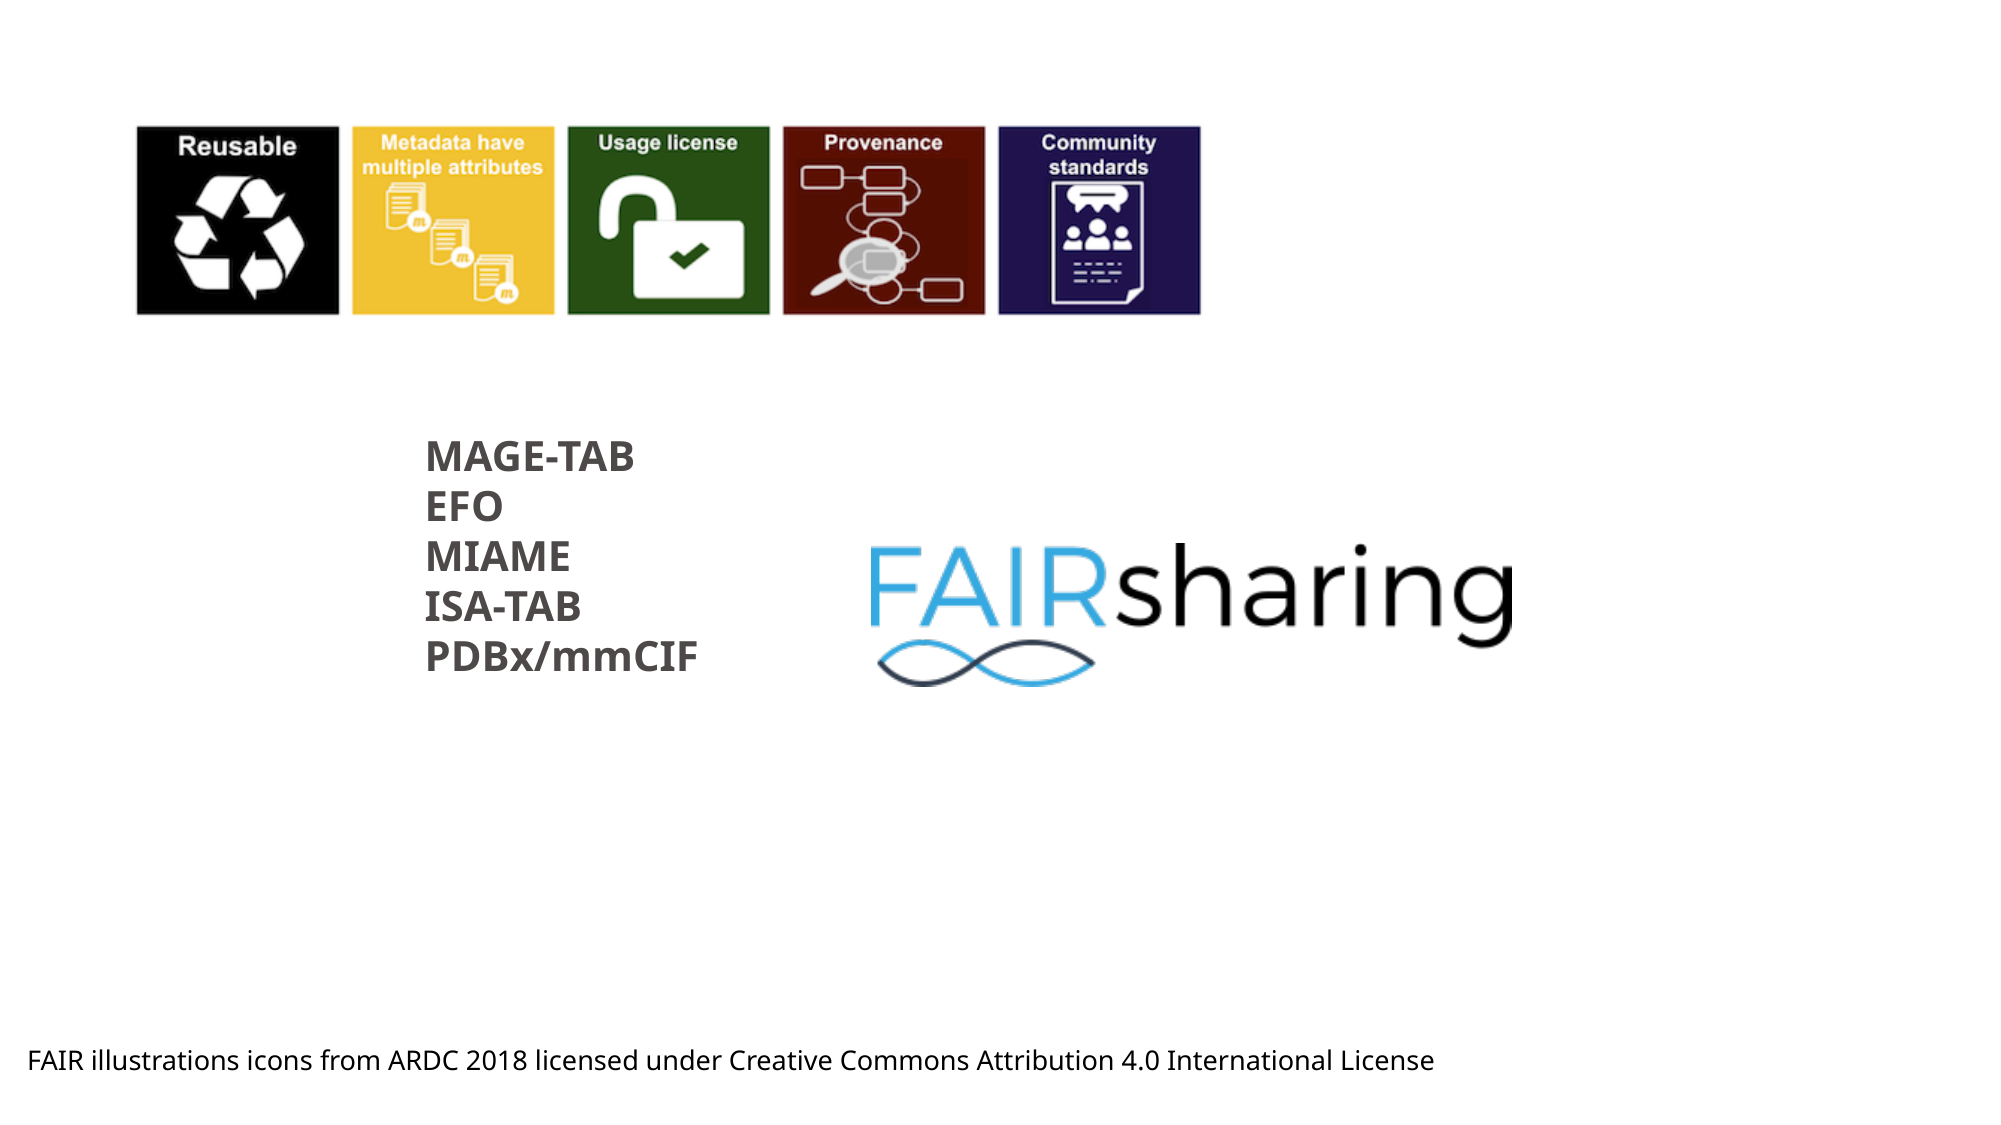

MAGE-TAB
EFO
MIAME
ISA-TAB
PDBx/mmCIF
FAIR illustrations icons from ARDC 2018 licensed under Creative Commons Attribution 4.0 International License